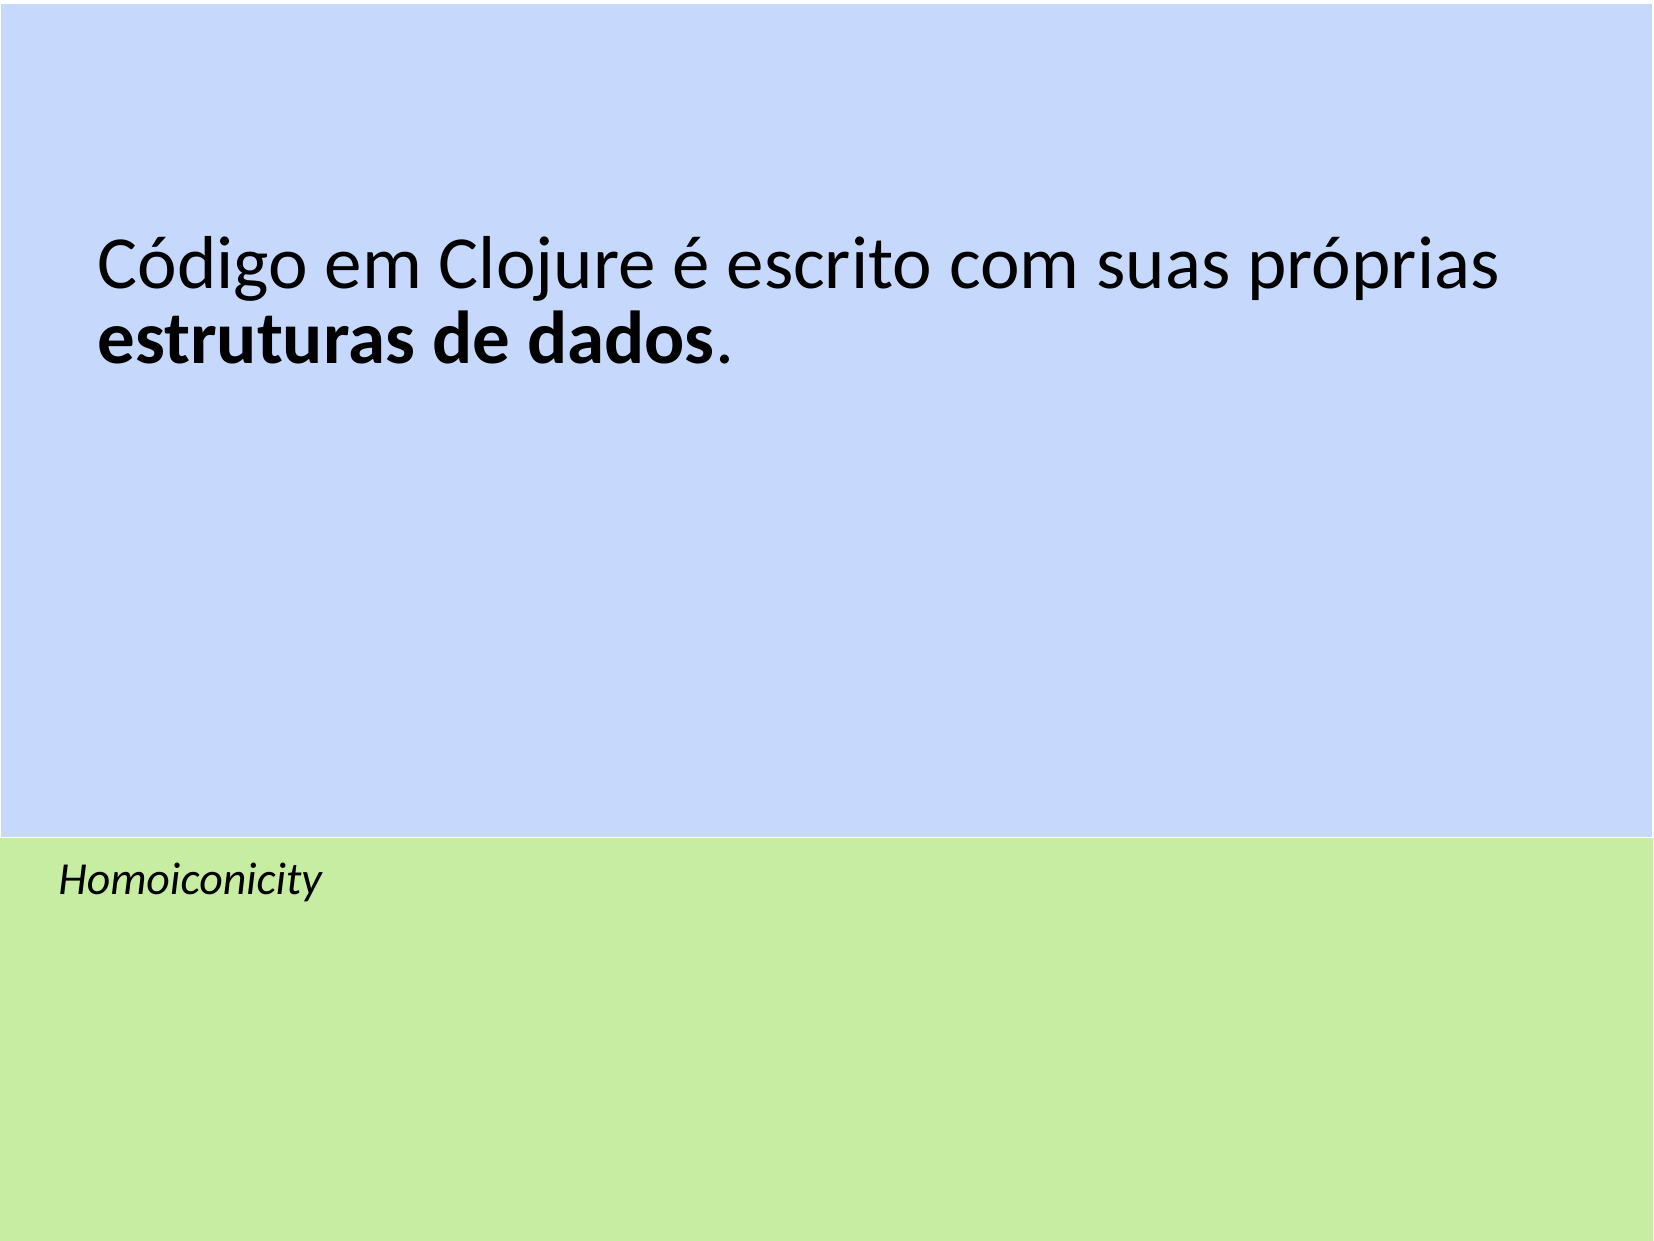

Código em Clojure é escrito com suas próprias estruturas de dados.
Homoiconicity